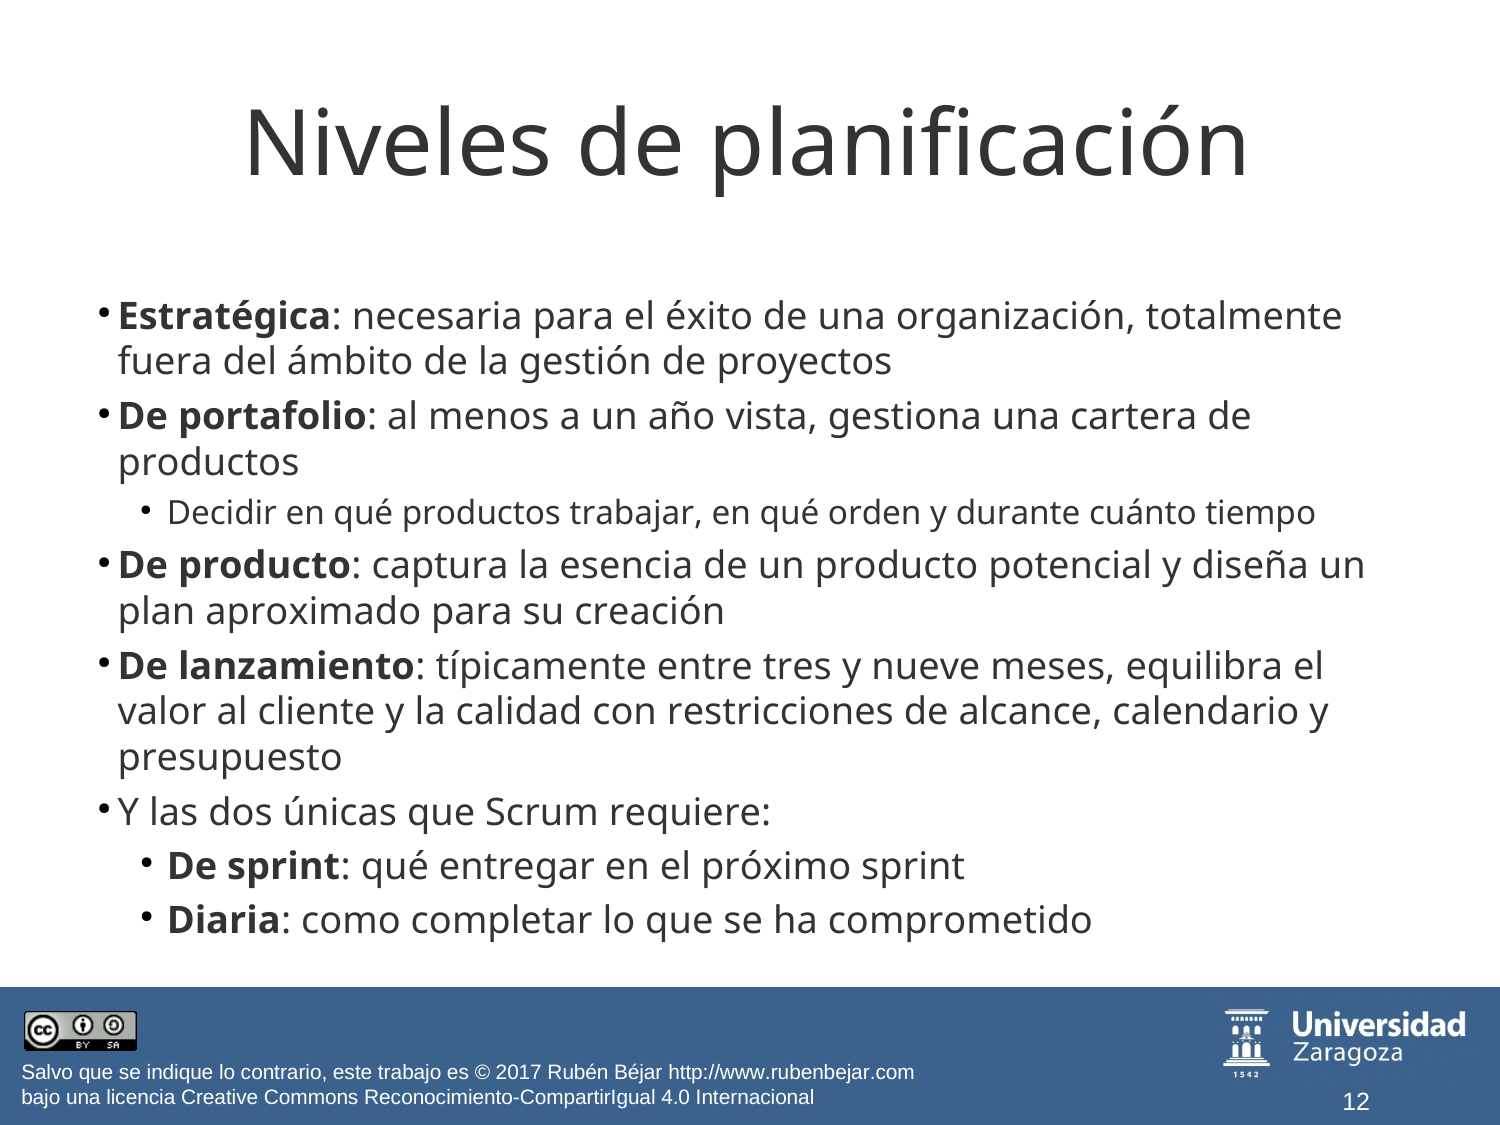

# Niveles de planificación
Estratégica: necesaria para el éxito de una organización, totalmente fuera del ámbito de la gestión de proyectos
De portafolio: al menos a un año vista, gestiona una cartera de productos
Decidir en qué productos trabajar, en qué orden y durante cuánto tiempo
De producto: captura la esencia de un producto potencial y diseña un plan aproximado para su creación
De lanzamiento: típicamente entre tres y nueve meses, equilibra el valor al cliente y la calidad con restricciones de alcance, calendario y presupuesto
Y las dos únicas que Scrum requiere:
De sprint: qué entregar en el próximo sprint
Diaria: como completar lo que se ha comprometido